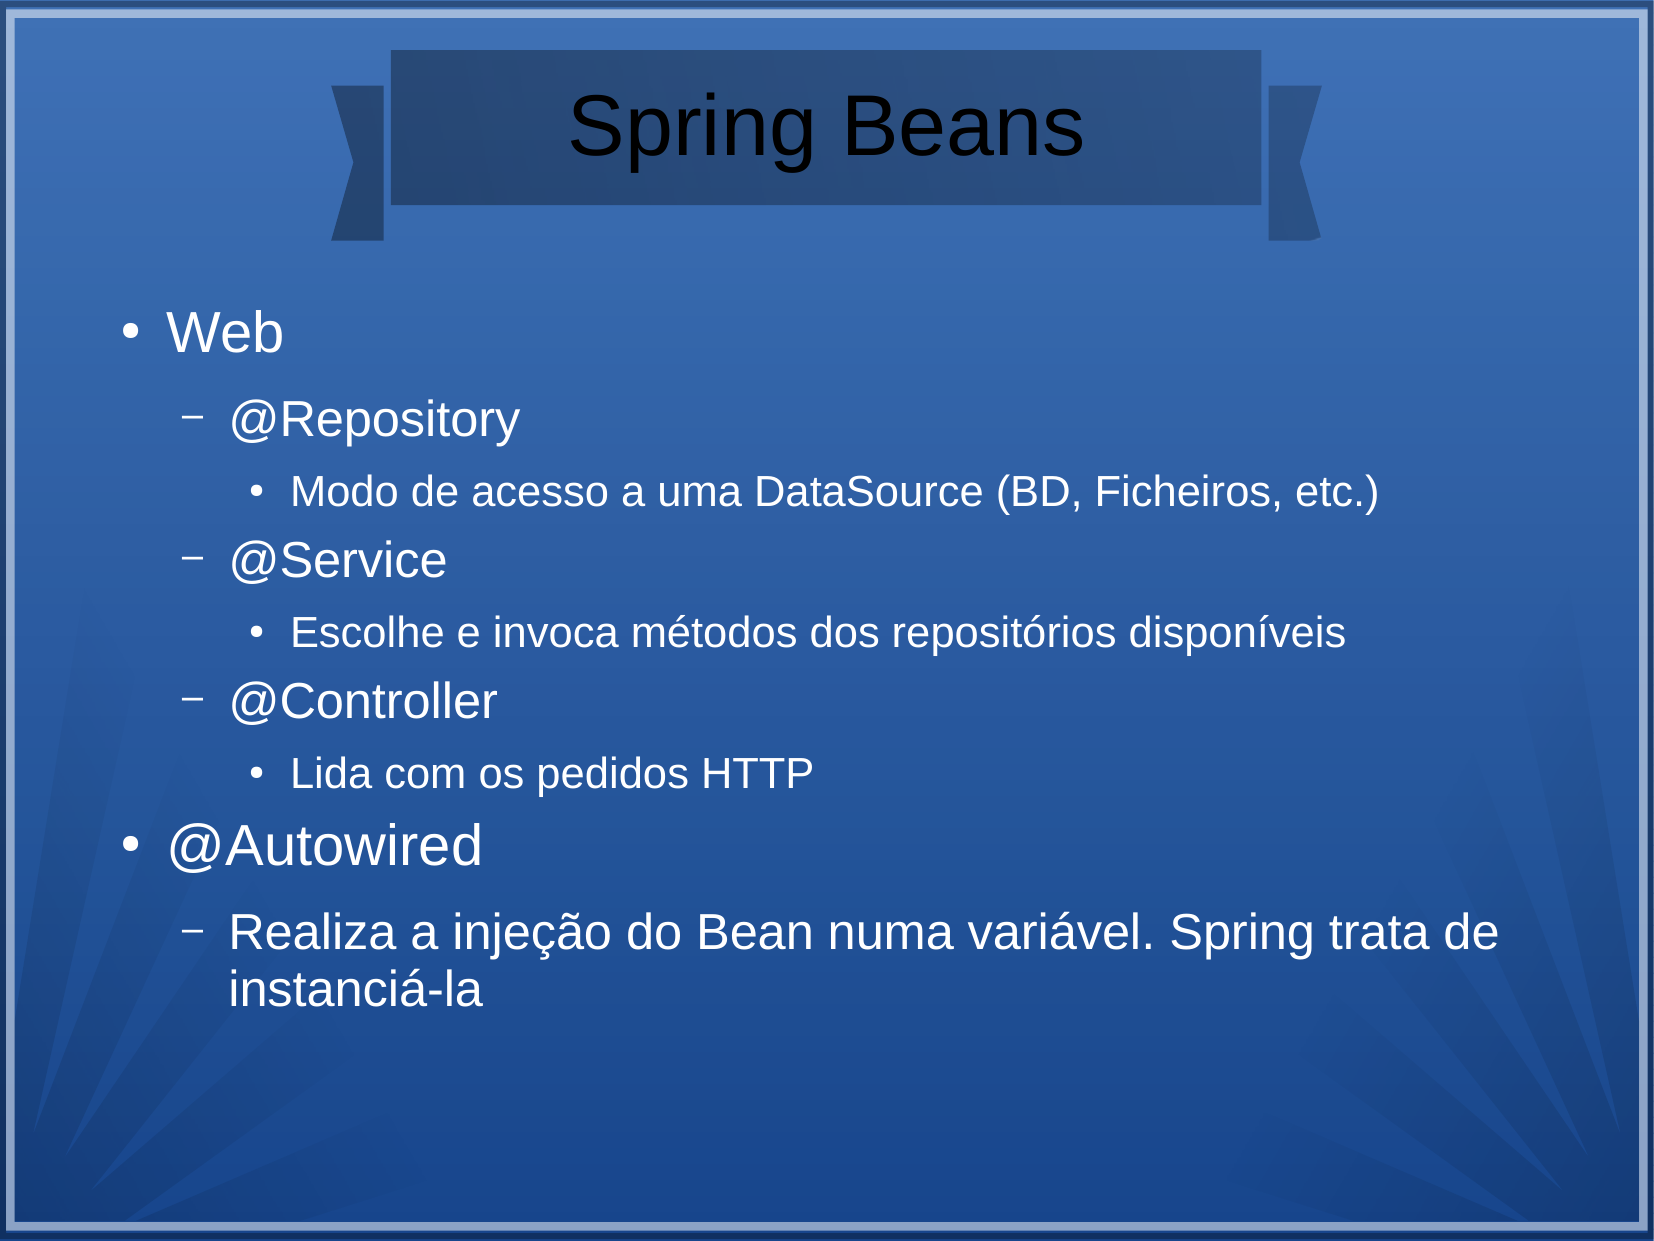

# Spring Beans
Web
@Repository
Modo de acesso a uma DataSource (BD, Ficheiros, etc.)
@Service
Escolhe e invoca métodos dos repositórios disponíveis
@Controller
Lida com os pedidos HTTP
@Autowired
Realiza a injeção do Bean numa variável. Spring trata de instanciá-la